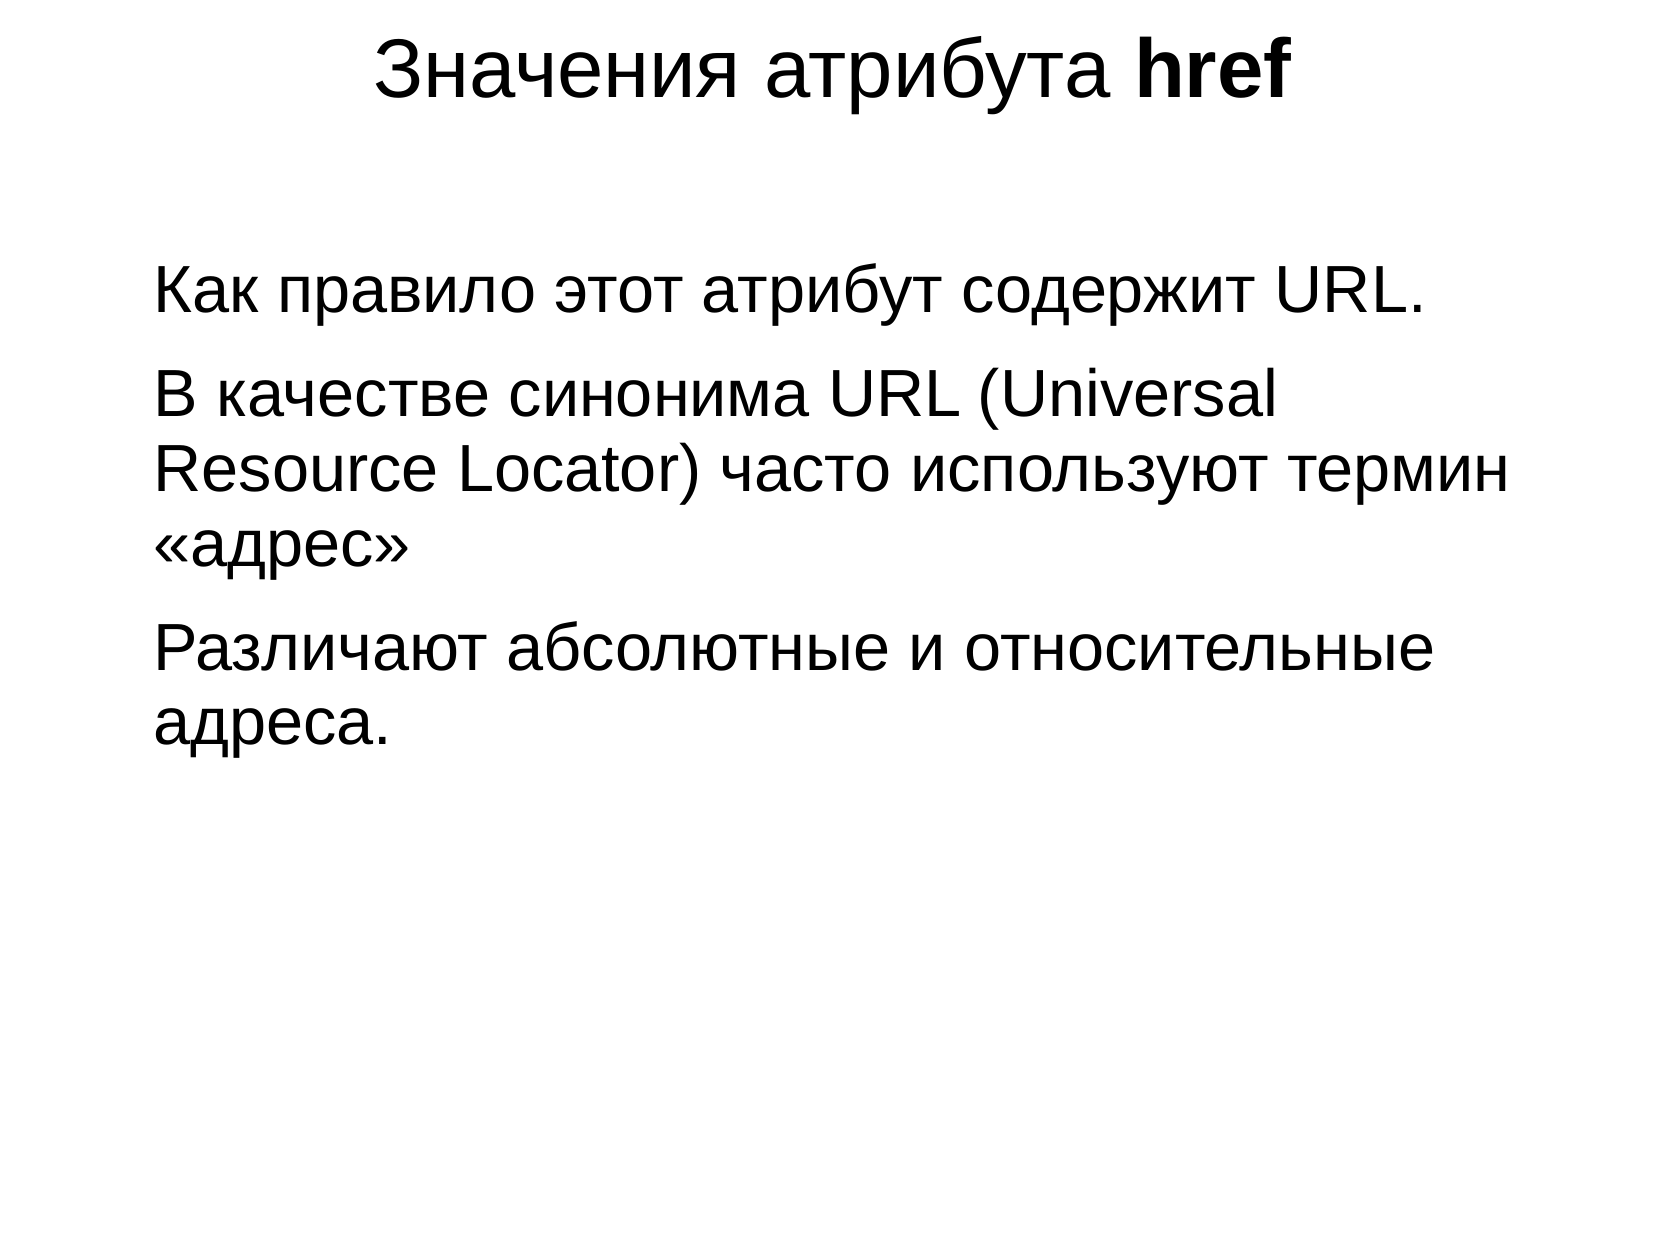

# Значения атрибута href
Как правило этот атрибут содержит URL.
В качестве синонима URL (Universal Resource Locator) часто используют термин «адрес»
Различают абсолютные и относительные адреса.